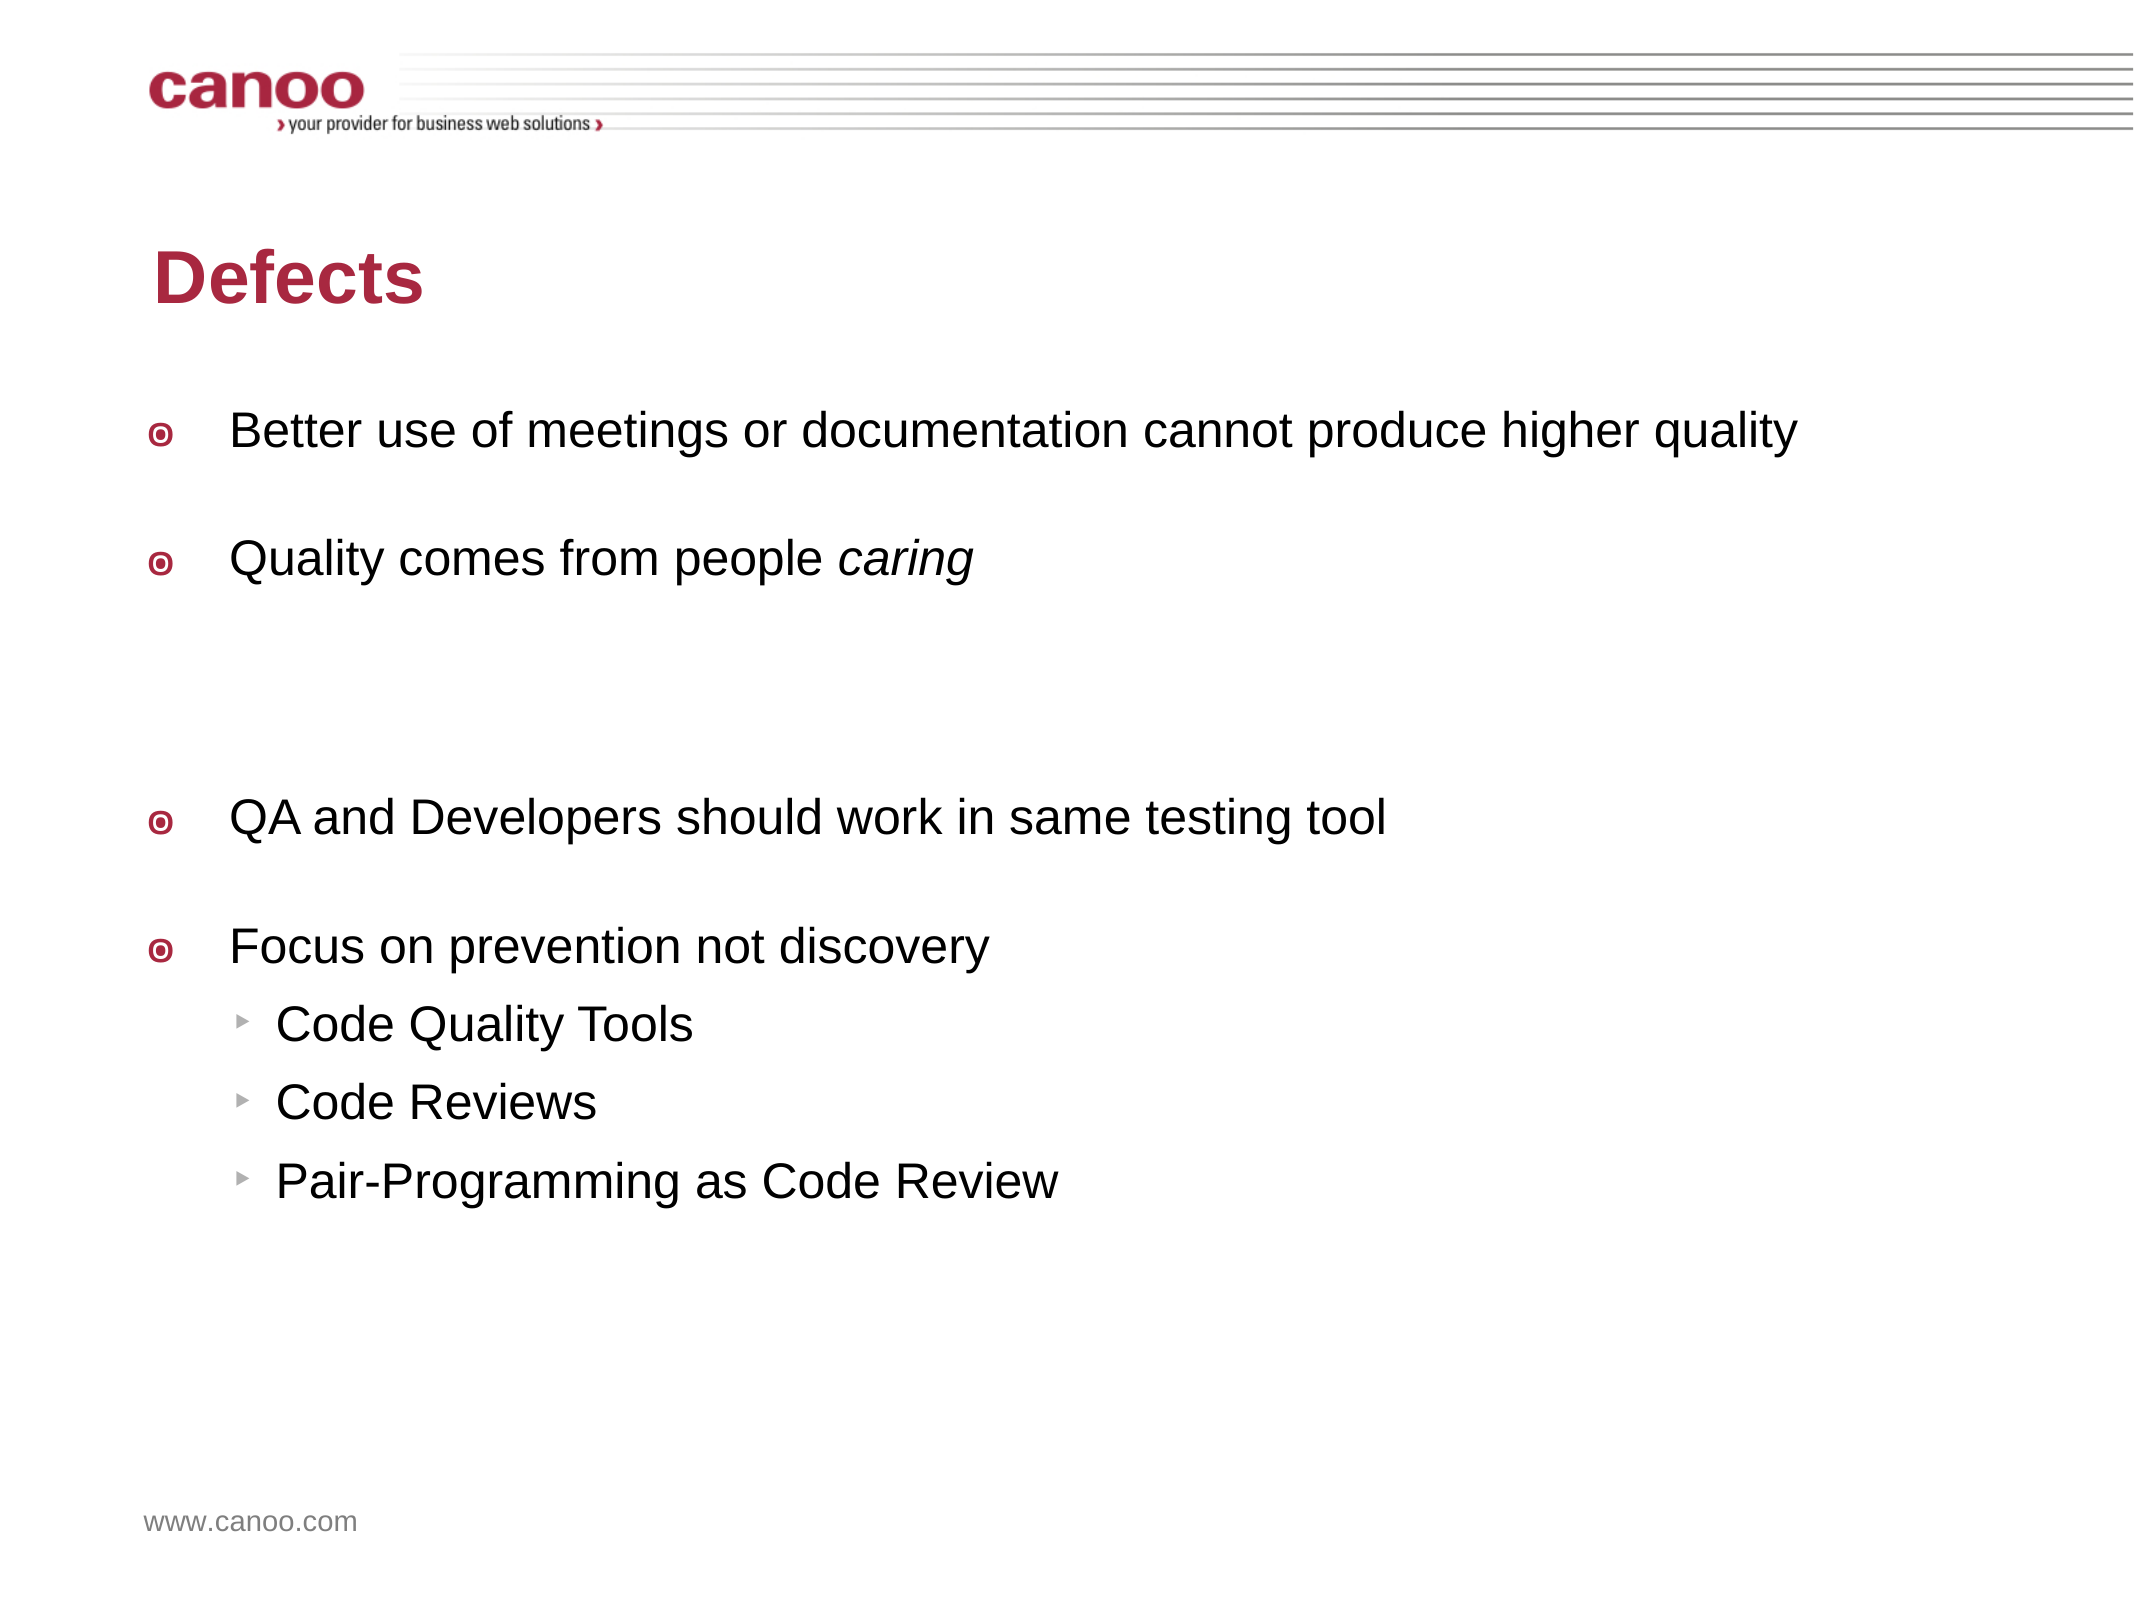

# Defects
Better use of meetings or documentation cannot produce higher quality
Quality comes from people caring
QA and Developers should work in same testing tool
Focus on prevention not discovery
Code Quality Tools
Code Reviews
Pair-Programming as Code Review